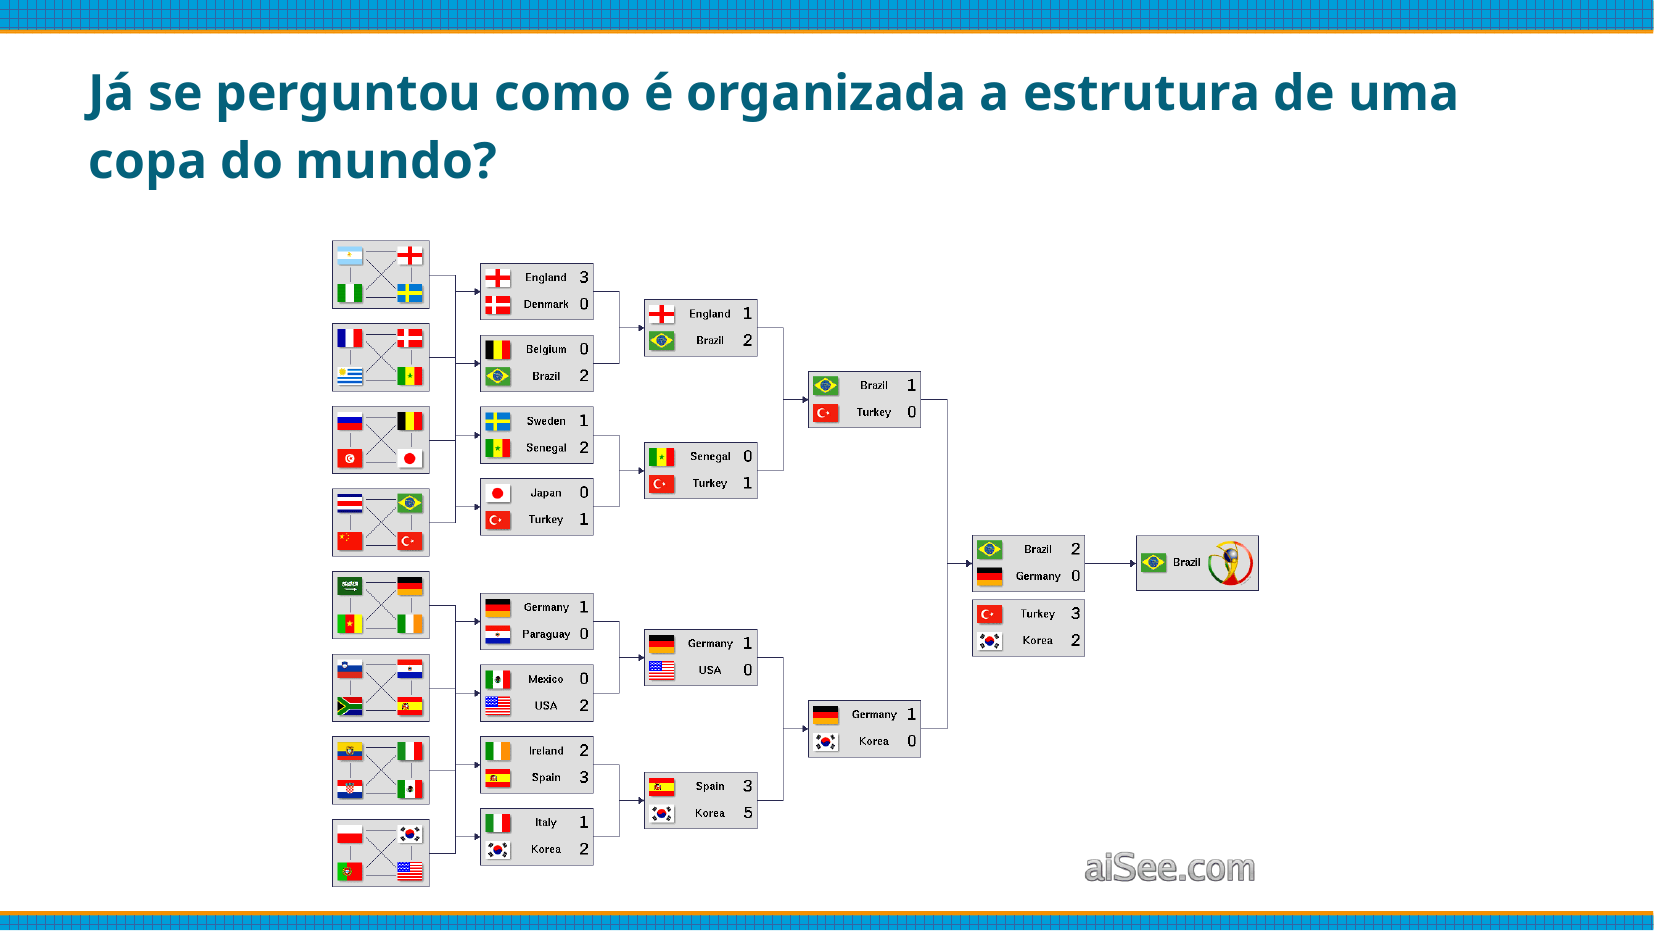

# Já se perguntou como é organizada a estrutura de uma copa do mundo?